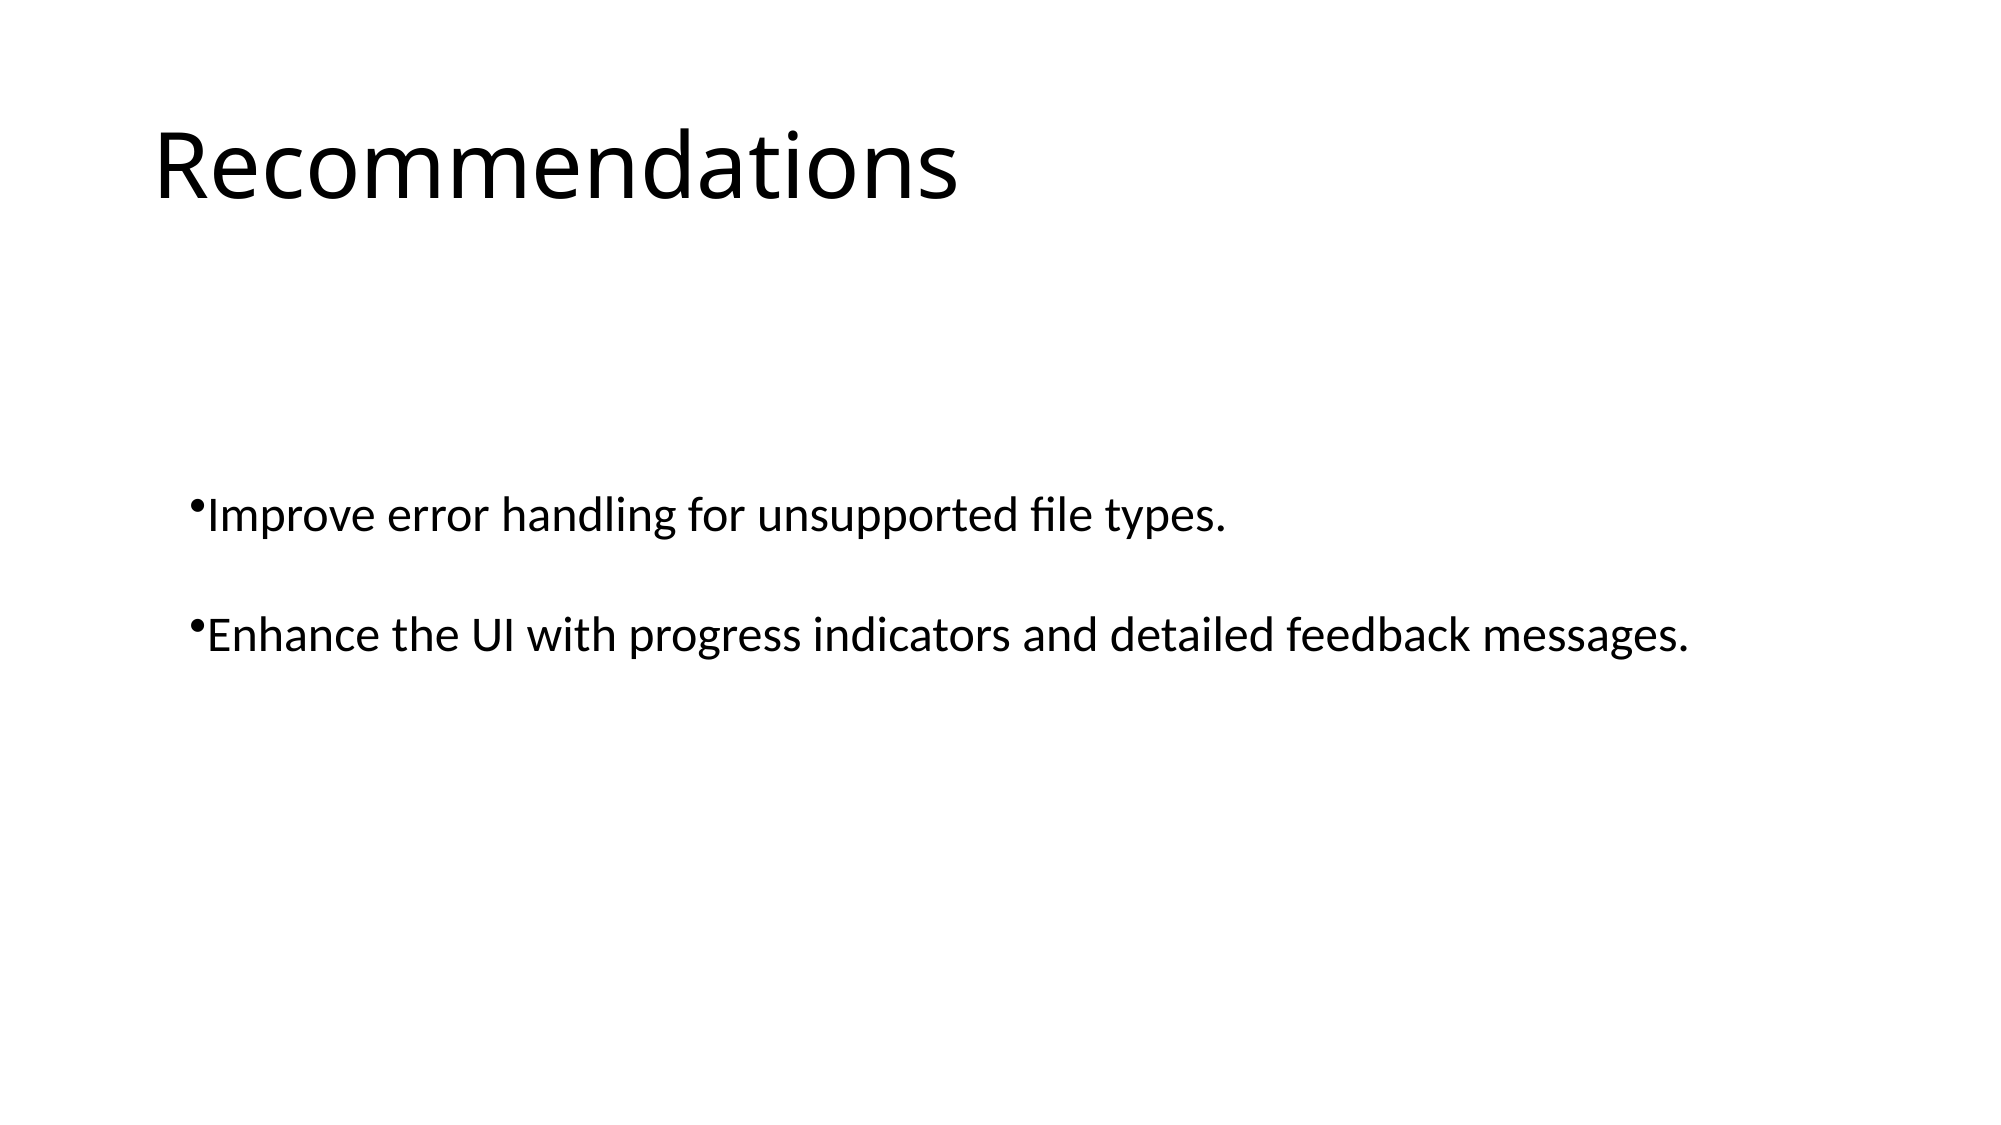

# Recommendations
Improve error handling for unsupported file types.
Enhance the UI with progress indicators and detailed feedback messages.